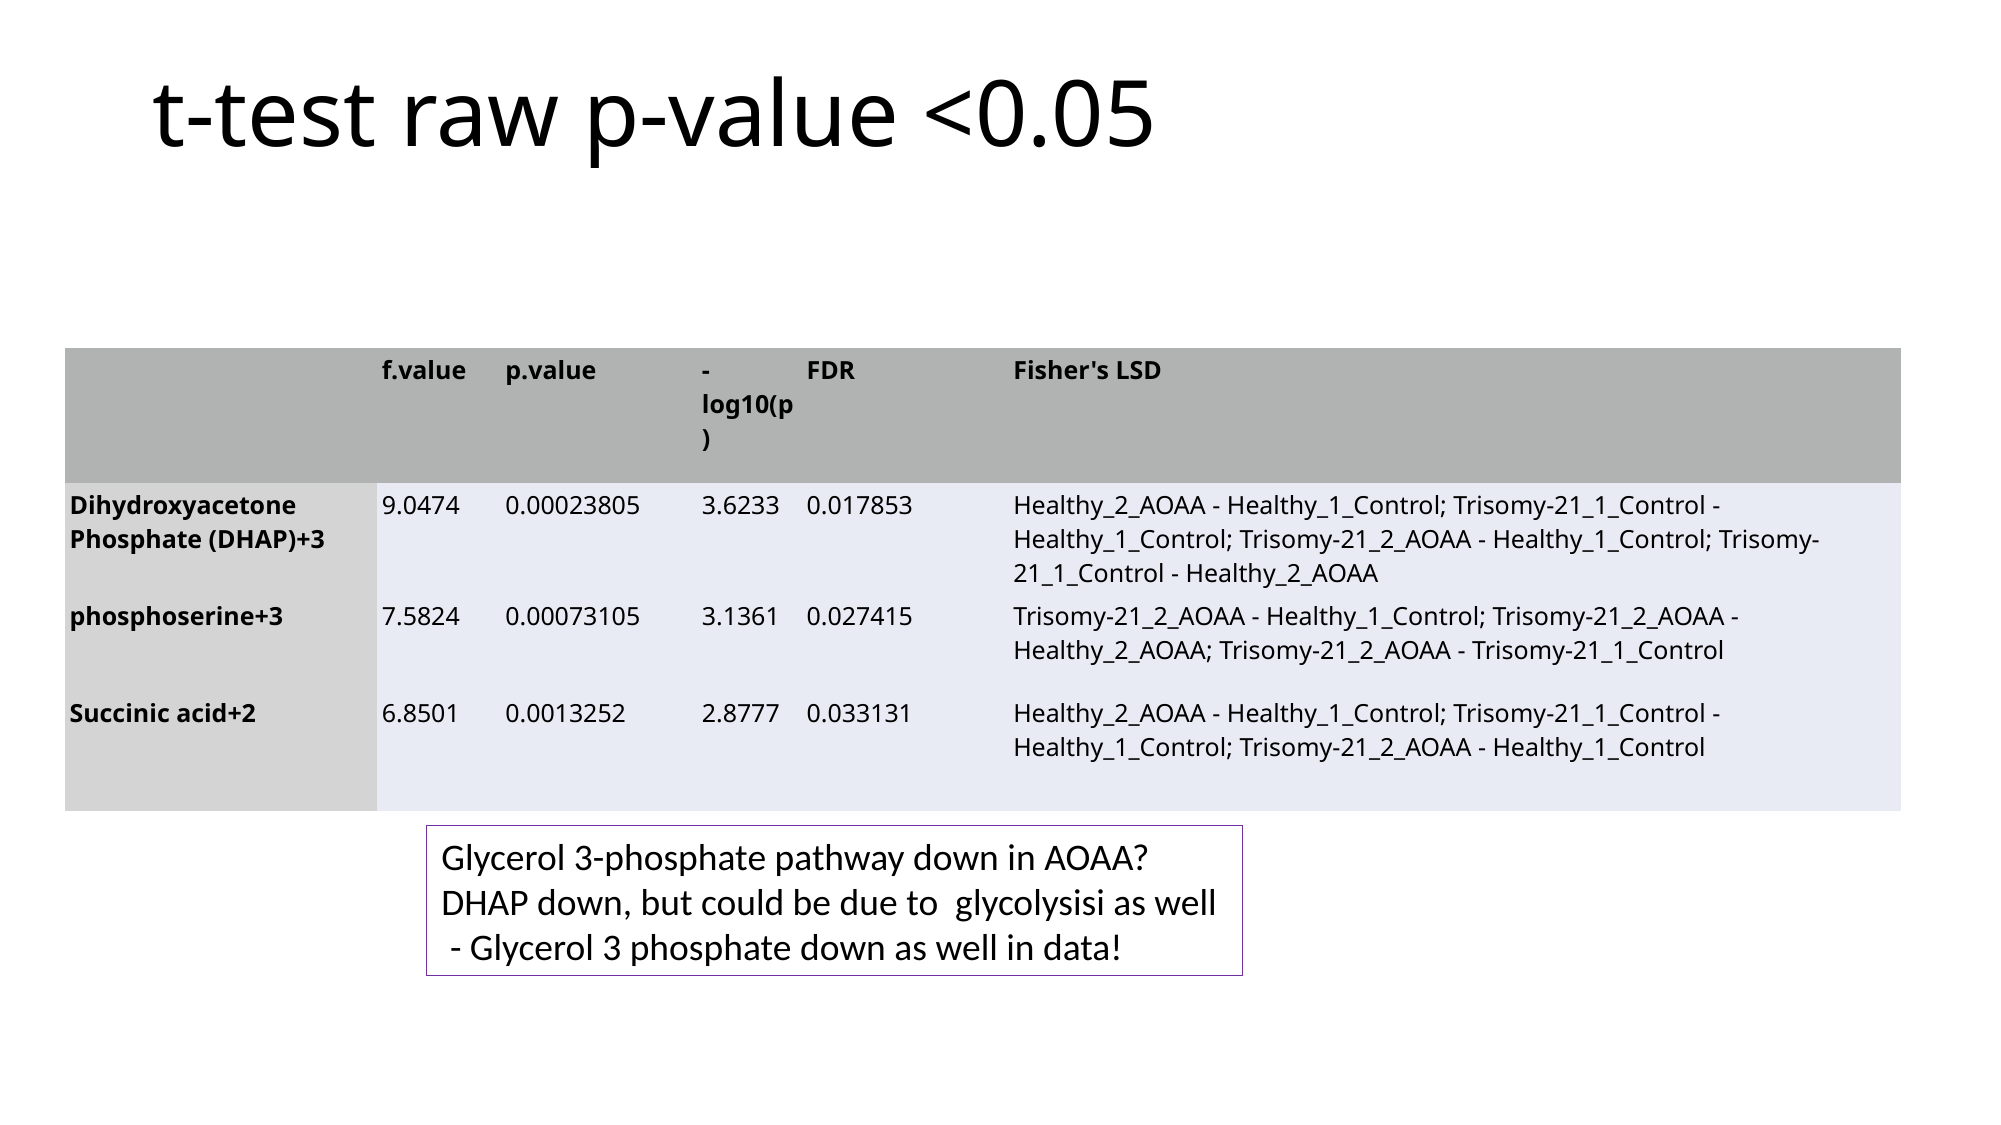

# t-test raw p-value <0.05
| | f.value | p.value | -log10(p) | FDR | Fisher's LSD |
| --- | --- | --- | --- | --- | --- |
| Dihydroxyacetone Phosphate (DHAP)+3 | 9.0474 | 0.00023805 | 3.6233 | 0.017853 | Healthy\_2\_AOAA - Healthy\_1\_Control; Trisomy-21\_1\_Control - Healthy\_1\_Control; Trisomy-21\_2\_AOAA - Healthy\_1\_Control; Trisomy-21\_1\_Control - Healthy\_2\_AOAA |
| phosphoserine+3 | 7.5824 | 0.00073105 | 3.1361 | 0.027415 | Trisomy-21\_2\_AOAA - Healthy\_1\_Control; Trisomy-21\_2\_AOAA - Healthy\_2\_AOAA; Trisomy-21\_2\_AOAA - Trisomy-21\_1\_Control |
| Succinic acid+2 | 6.8501 | 0.0013252 | 2.8777 | 0.033131 | Healthy\_2\_AOAA - Healthy\_1\_Control; Trisomy-21\_1\_Control - Healthy\_1\_Control; Trisomy-21\_2\_AOAA - Healthy\_1\_Control |
Glycerol 3-phosphate pathway down in AOAA?
DHAP down, but could be due to glycolysisi as well
 - Glycerol 3 phosphate down as well in data!